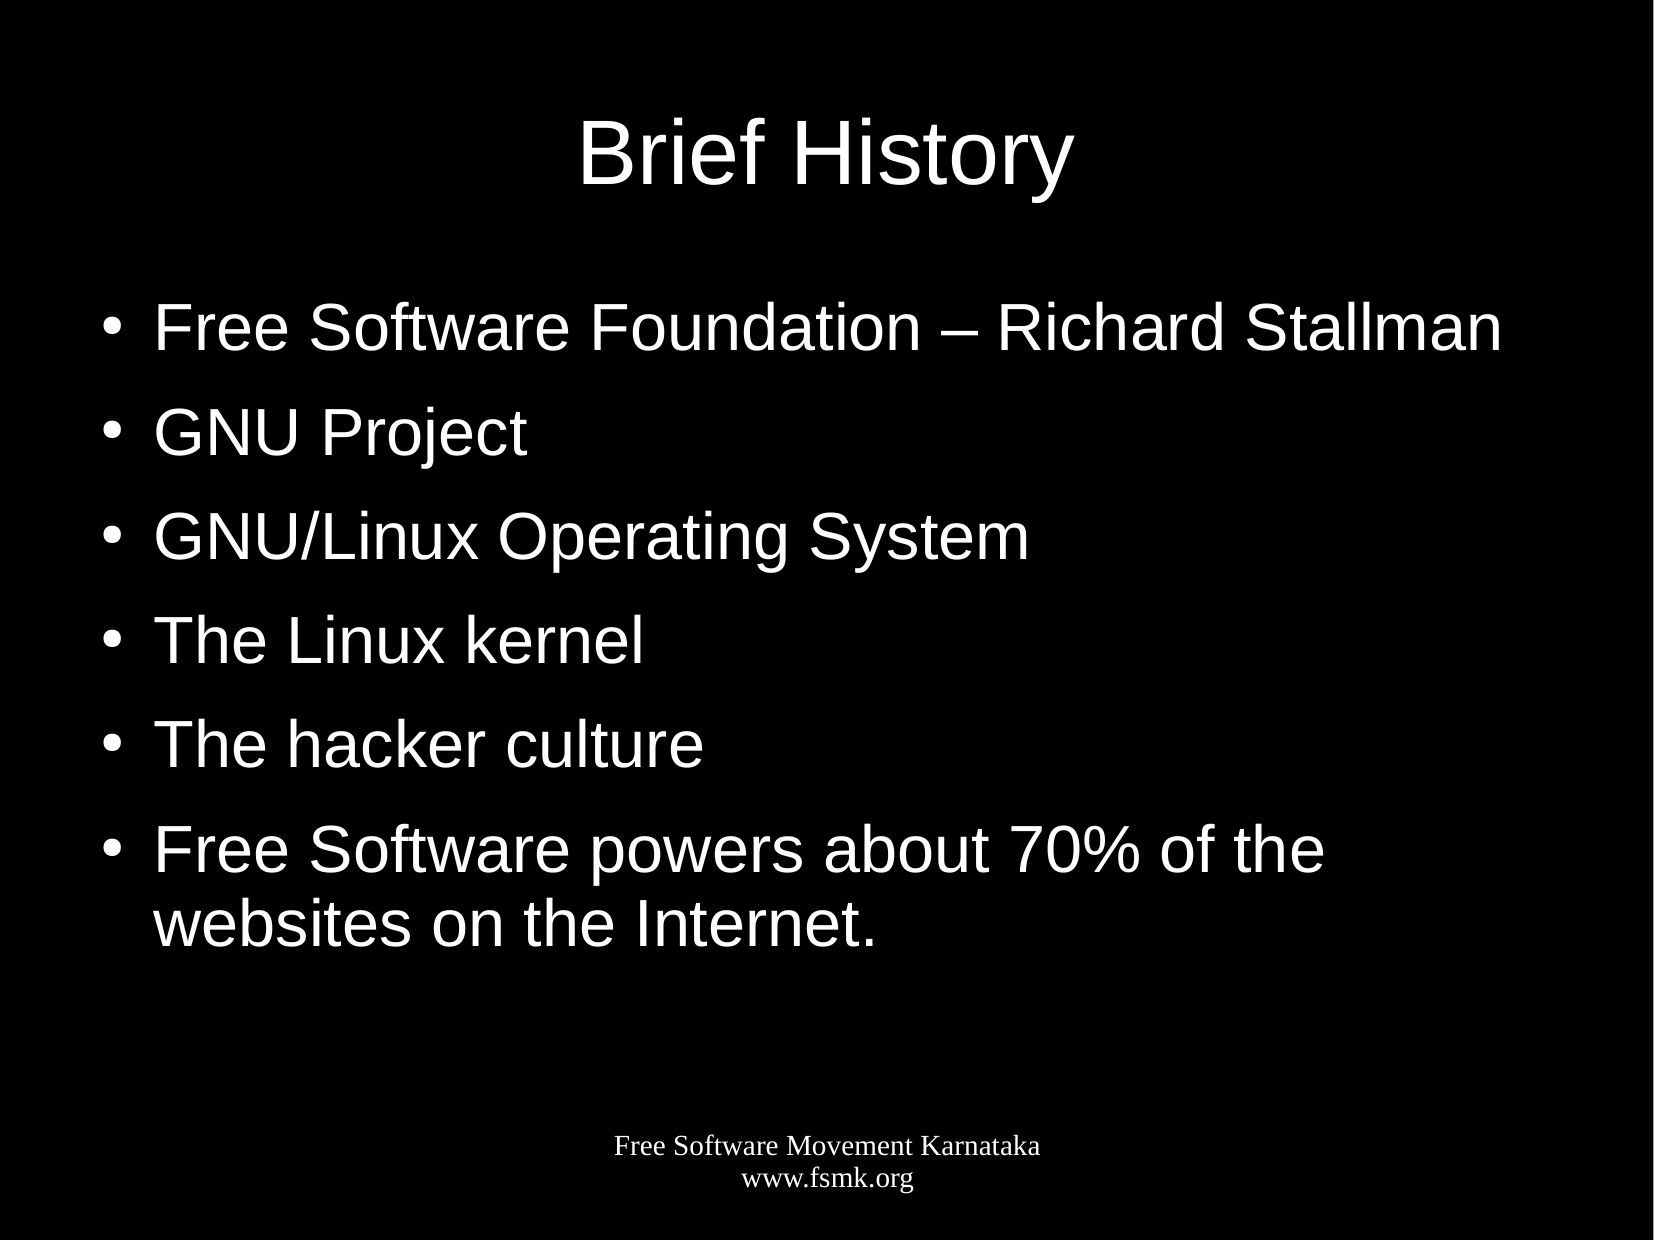

# Brief History
Free Software Foundation – Richard Stallman
GNU Project
GNU/Linux Operating System
The Linux kernel
The hacker culture
Free Software powers about 70% of the websites on the Internet.